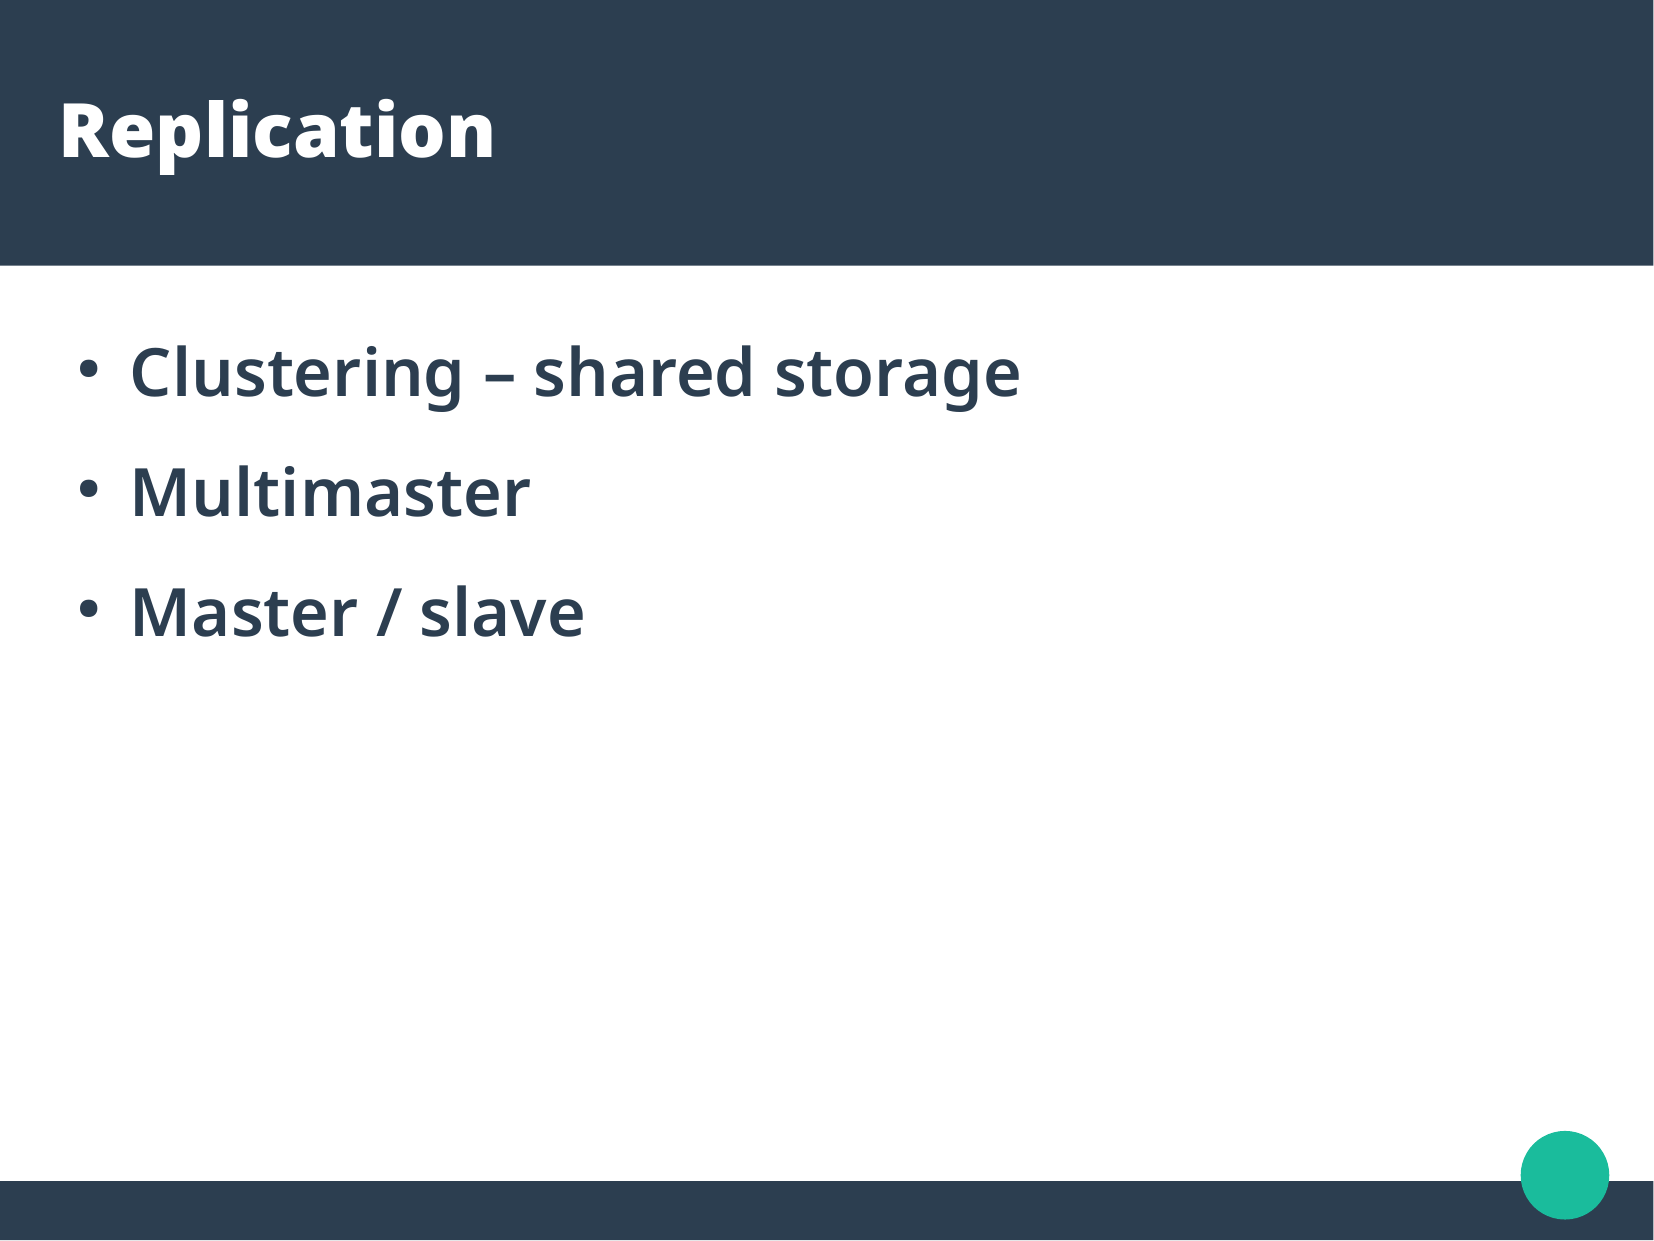

# Replication
Clustering – shared storage
Multimaster
Master / slave